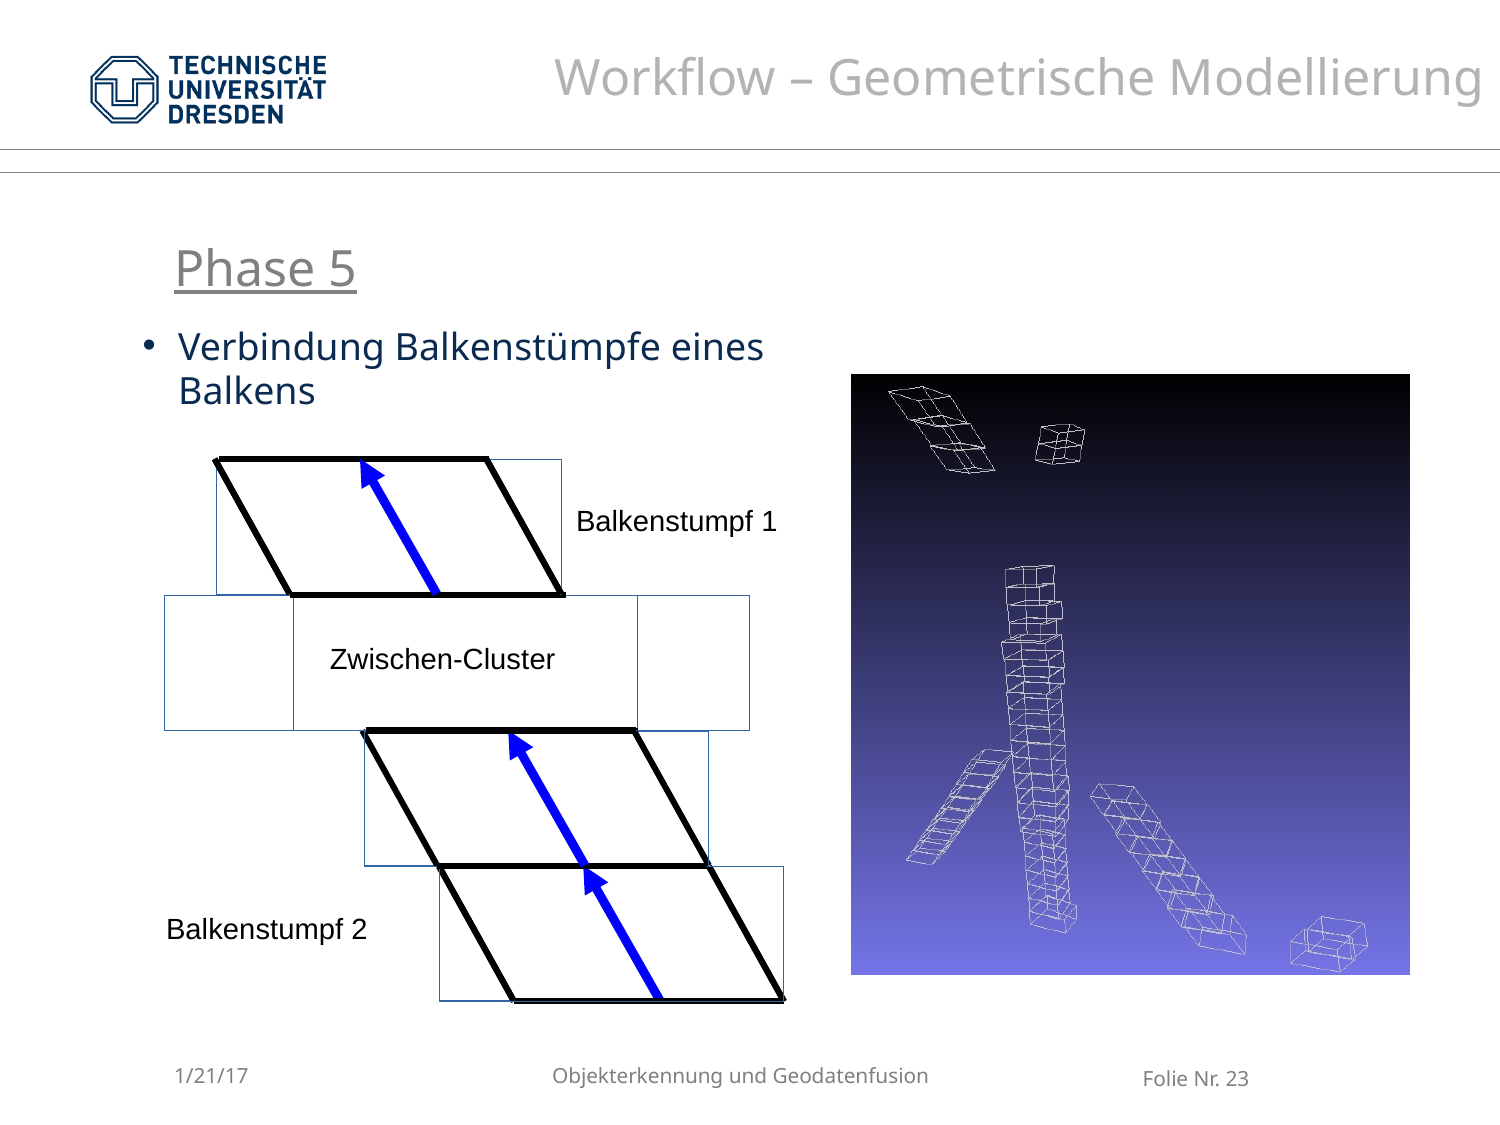

Workflow – Geometrische Modellierung
Phase 5
Verbindung Balkenstümpfe eines Balkens
Balkenstumpf 1
Zwischen-Cluster
Balkenstumpf 2
1/21/17